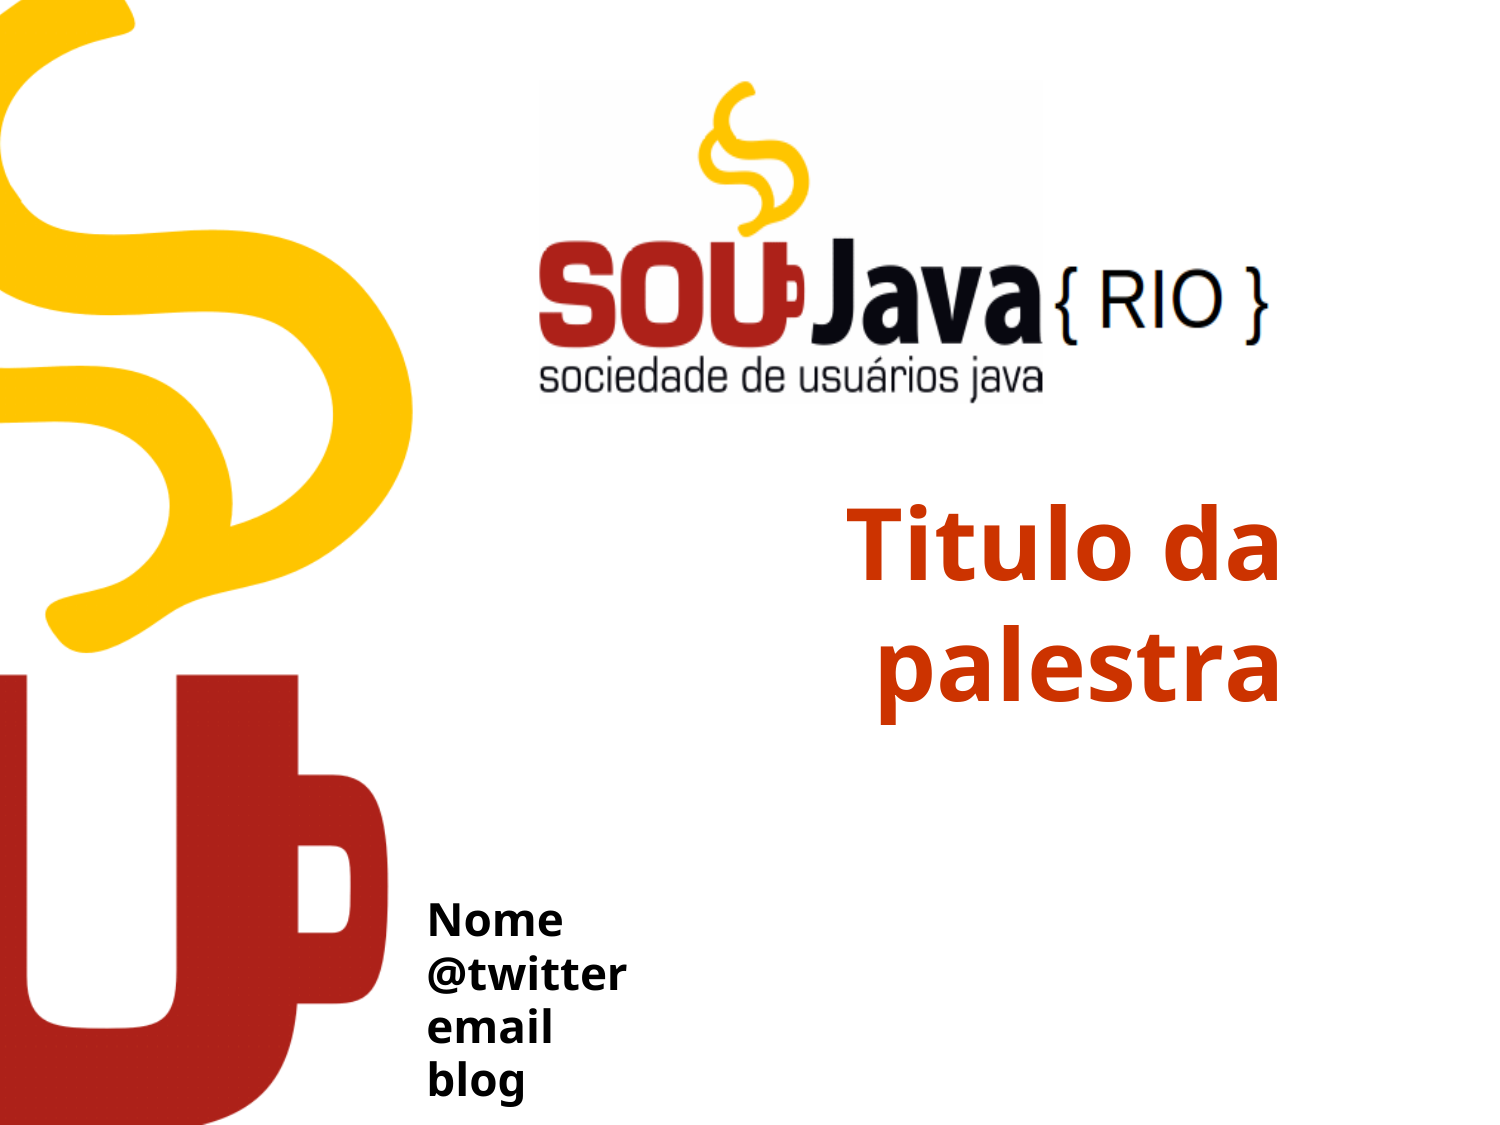

Titulo da palestra
Nome
@twitter
email
blog